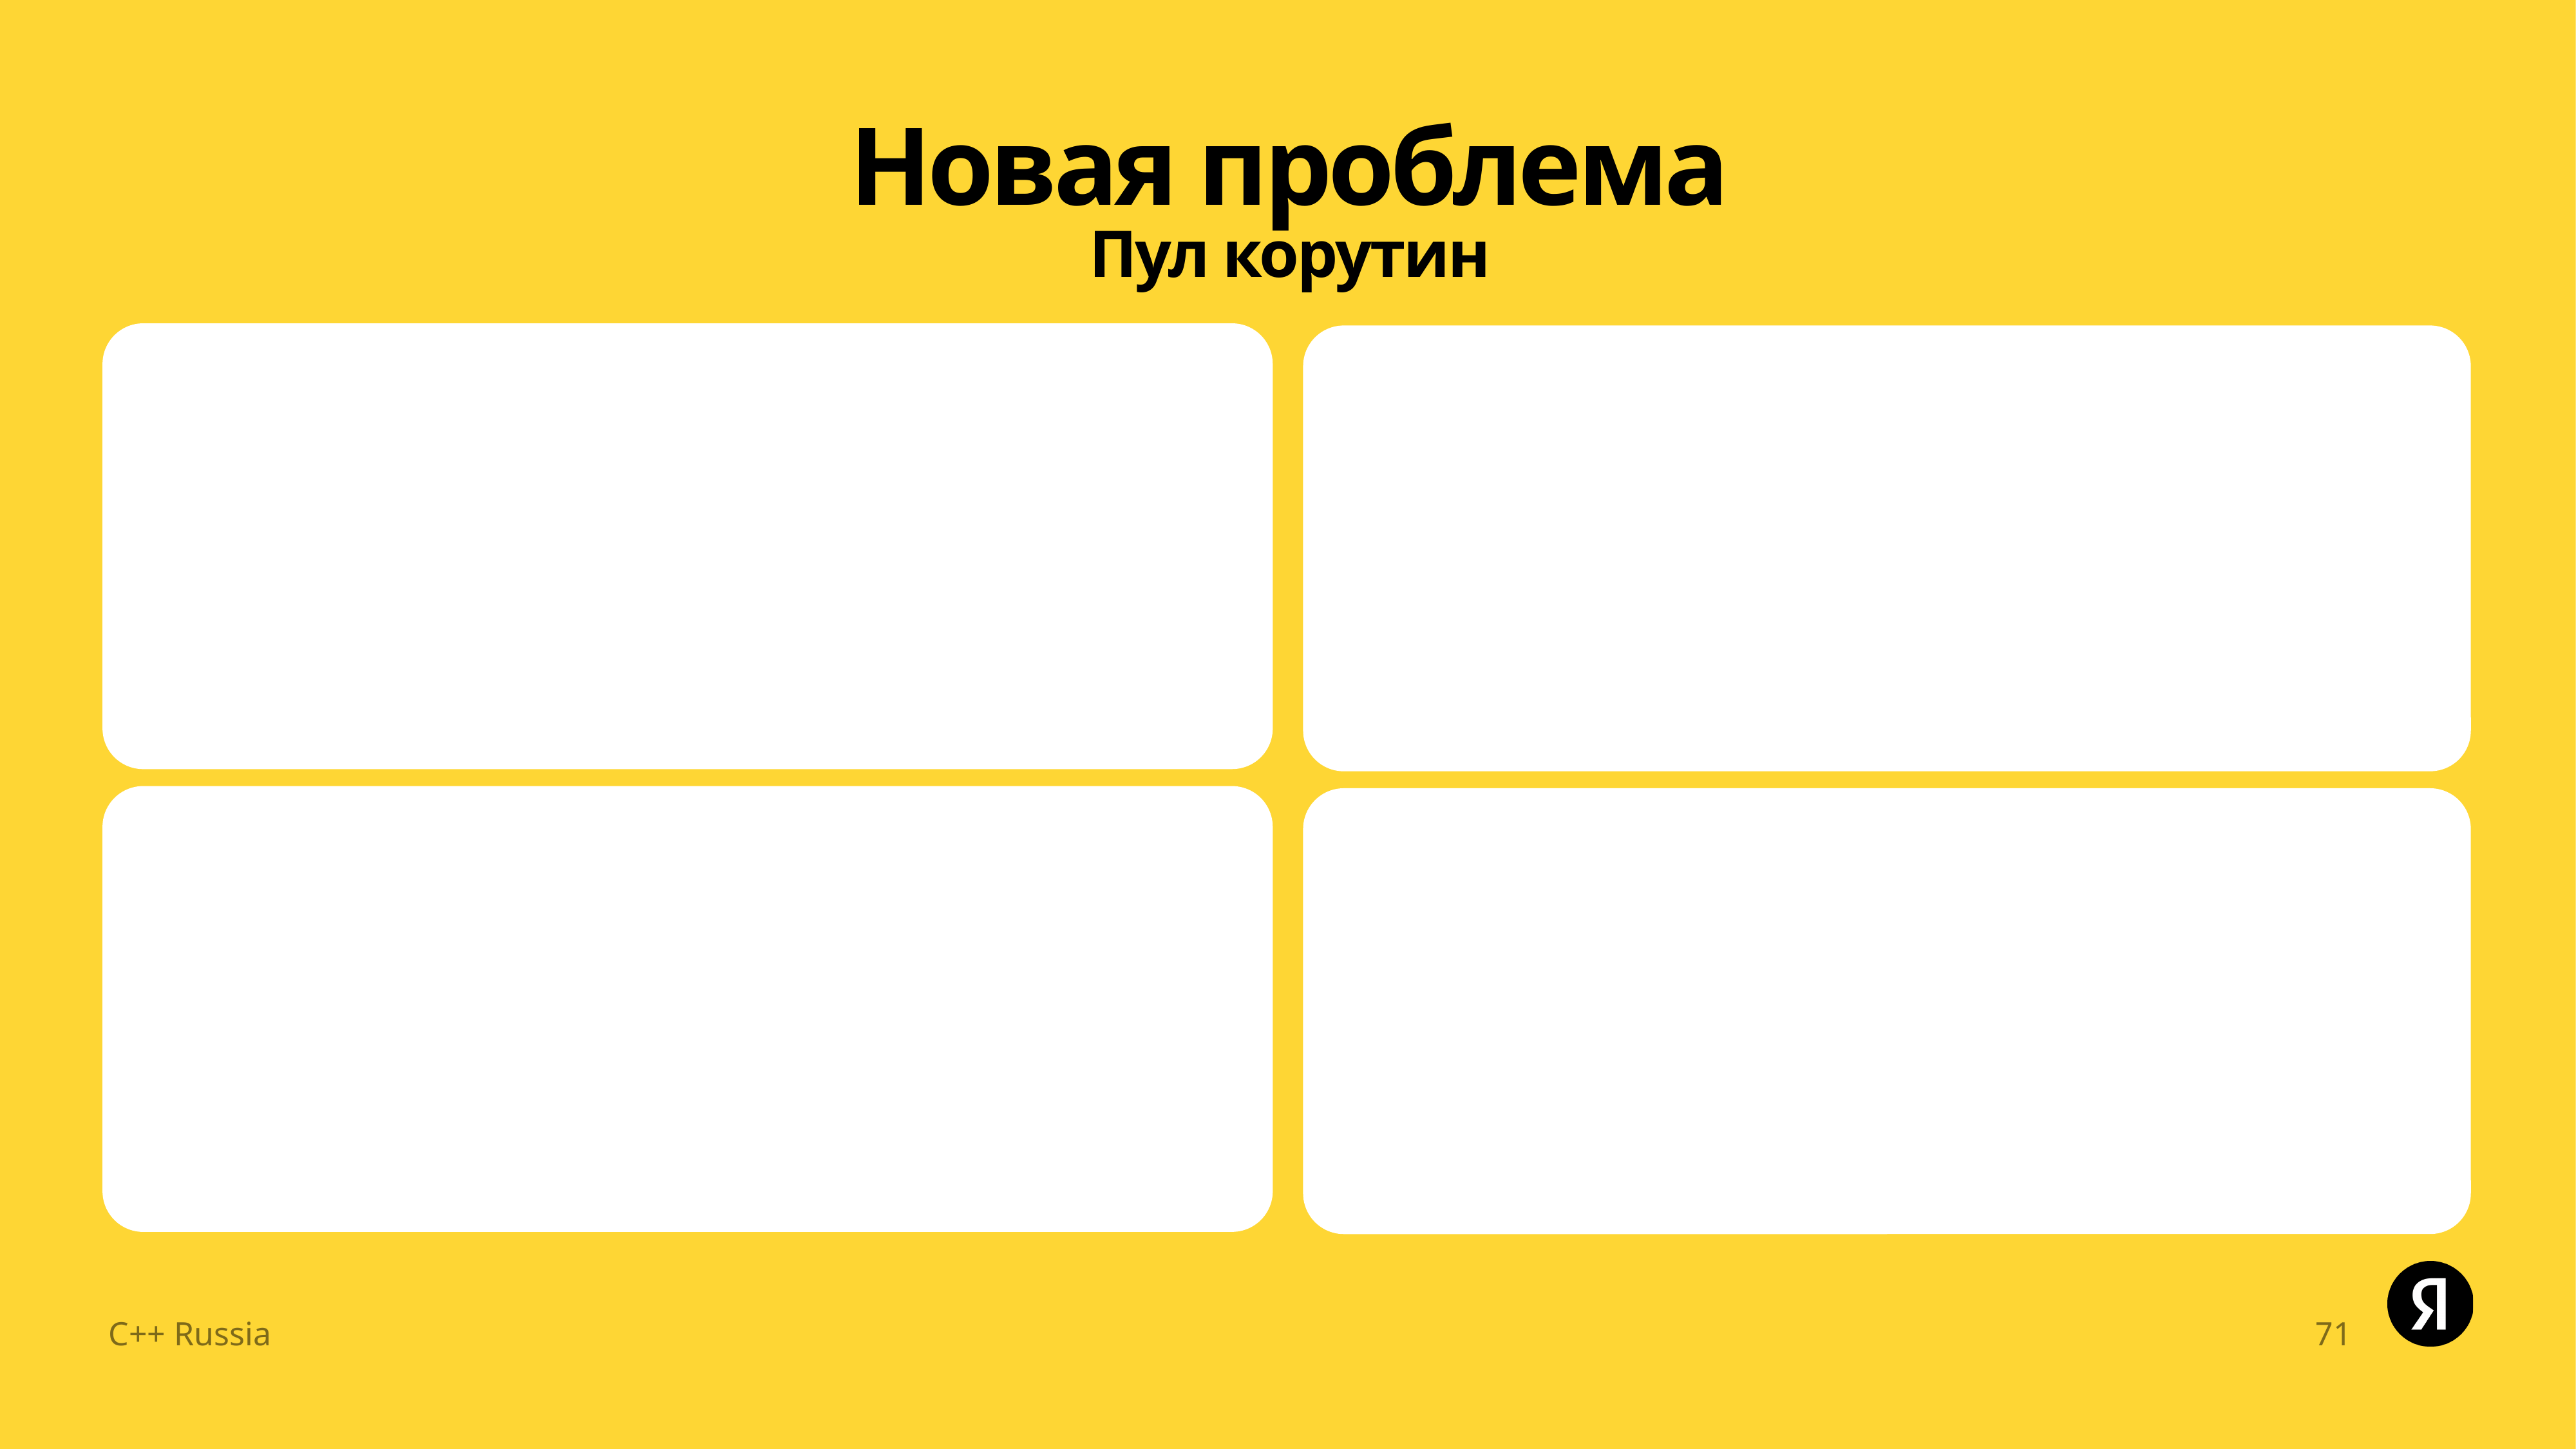

Новая проблема
# Пул корутин
C++ Russia
71